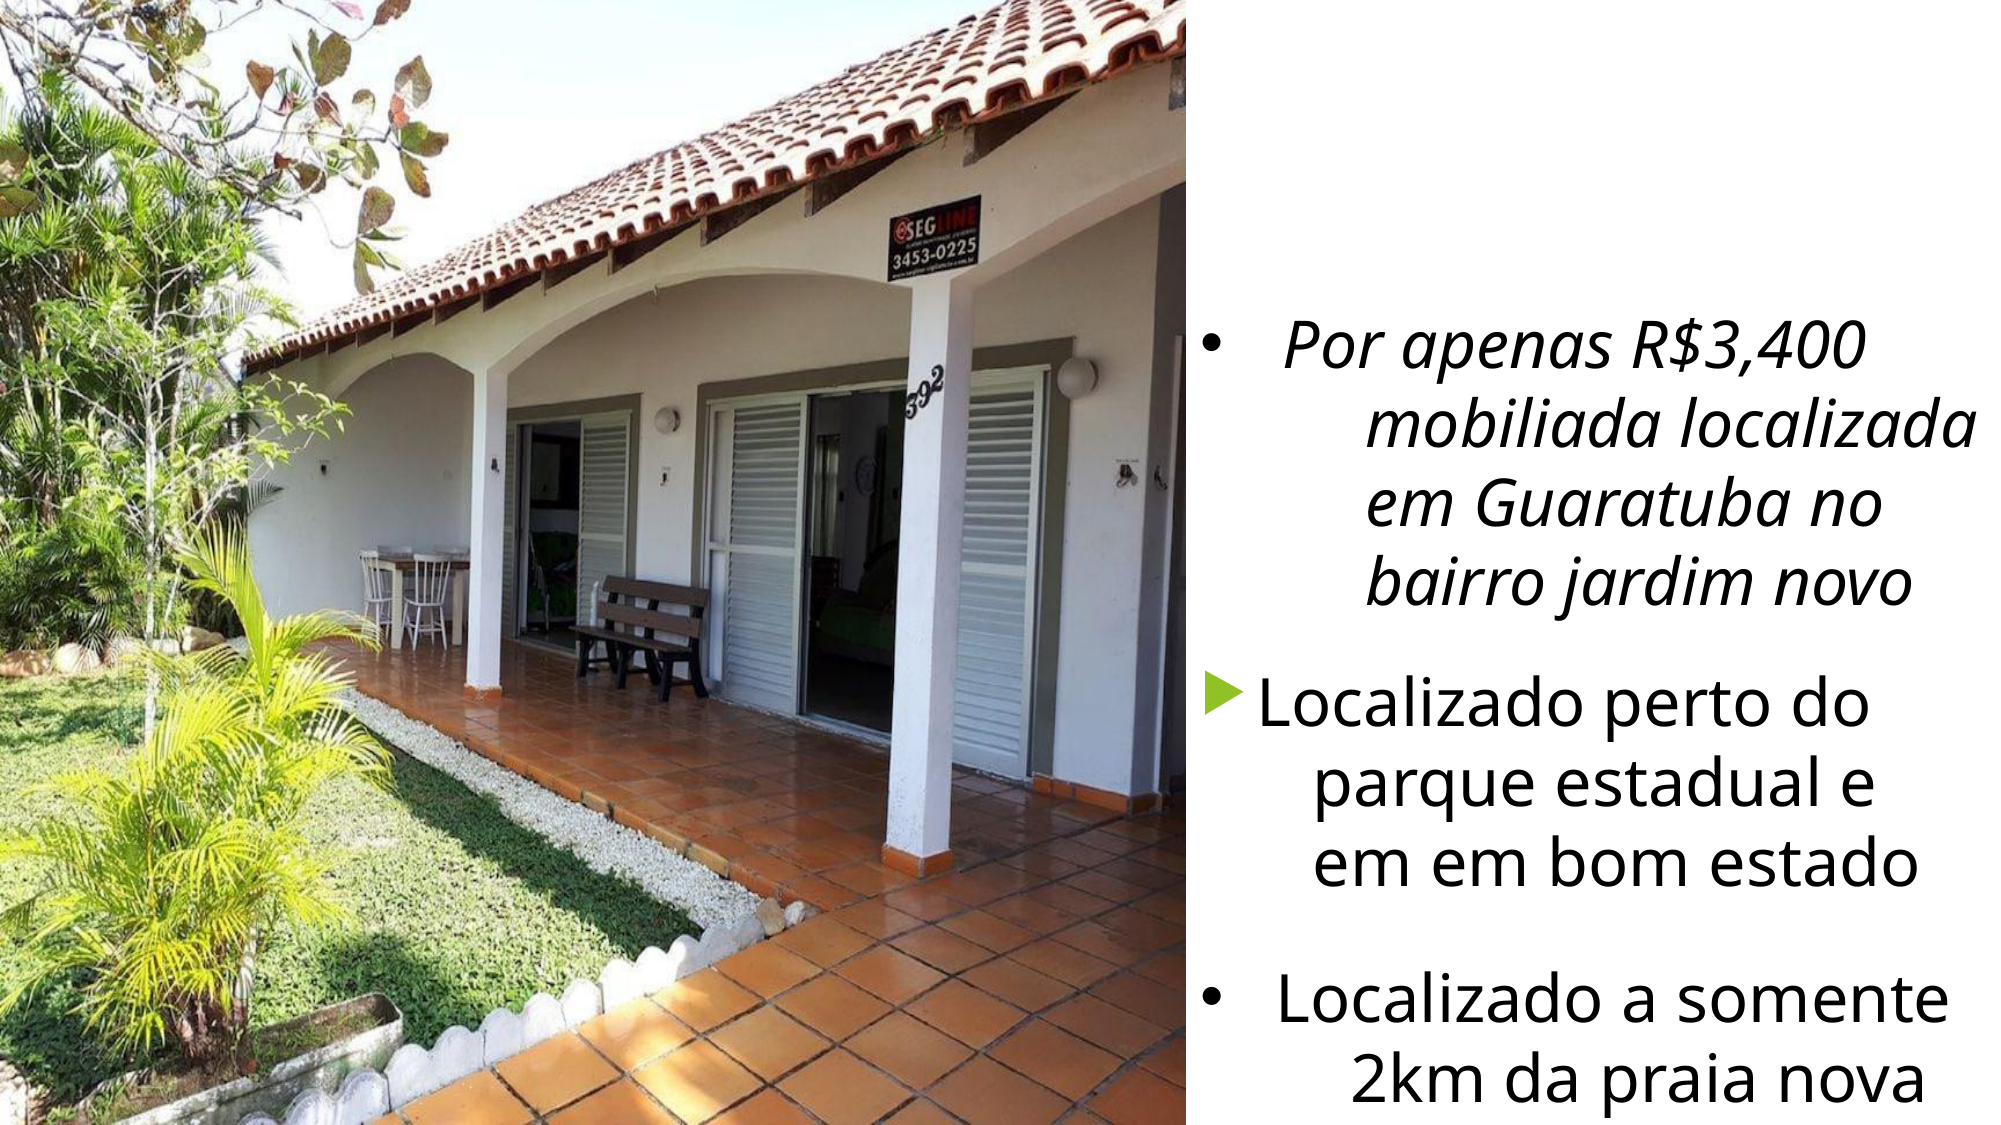

# Por apenas R$3,400 mobiliada localizada em Guaratuba no bairro jardim novo
Localizado perto do parque estadual e em em bom estado
Localizado a somente 2km da praia nova